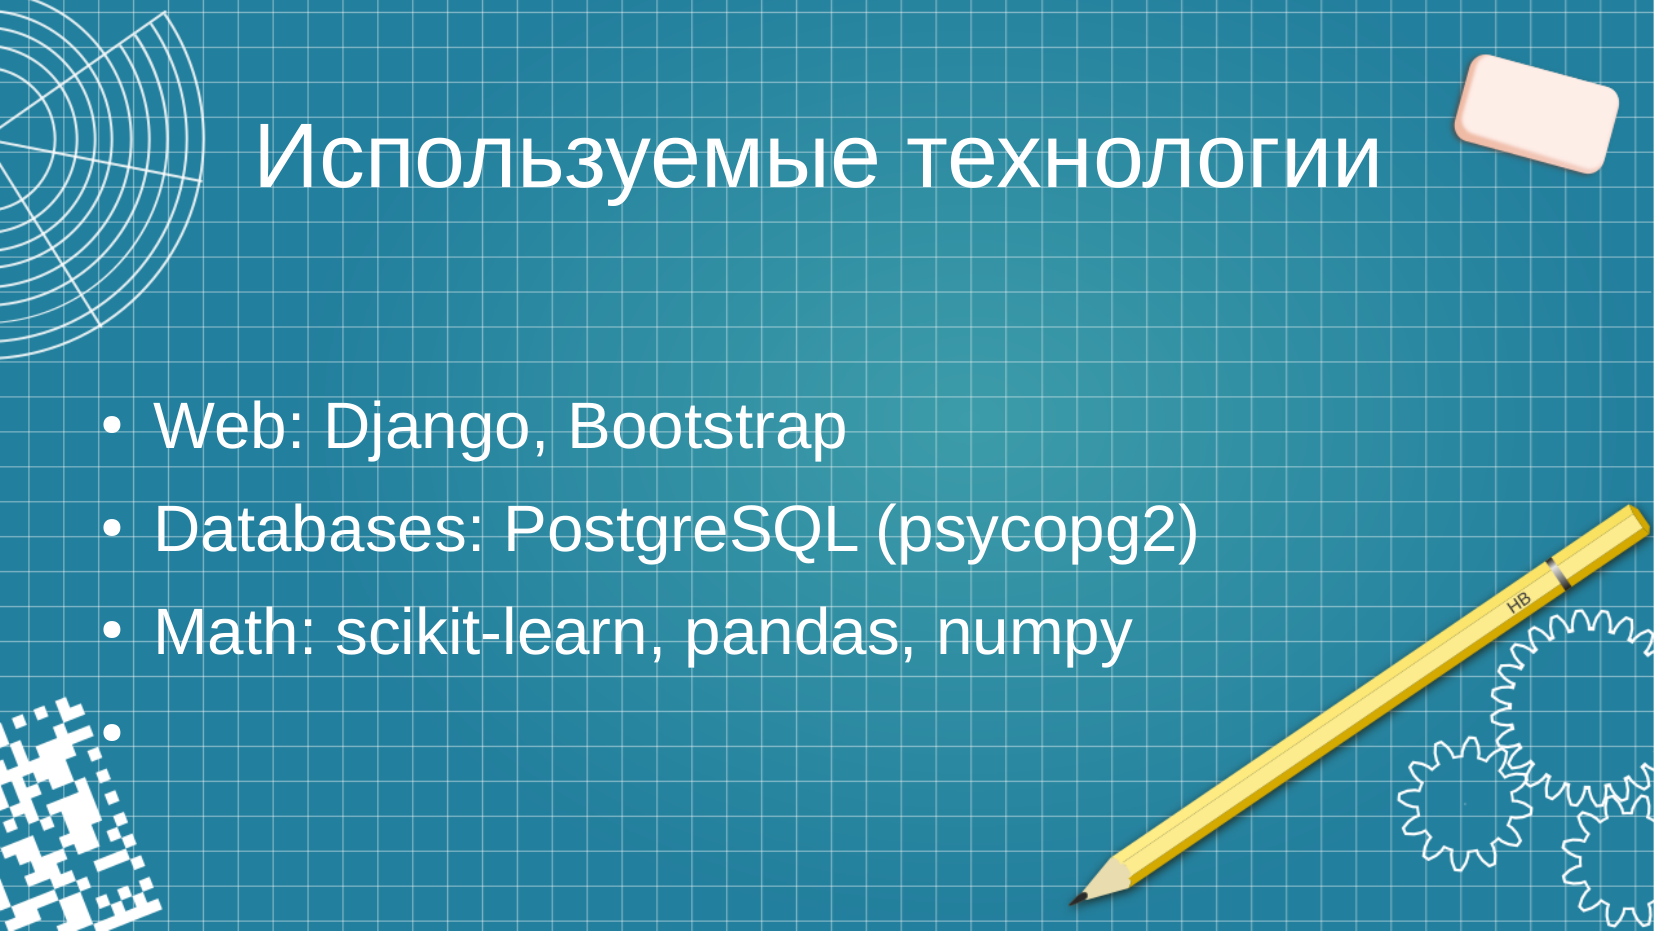

# Используемые технологии
Web: Django, Bootstrap
Databases: PostgreSQL (psycopg2)
Math: scikit-learn, pandas, numpy